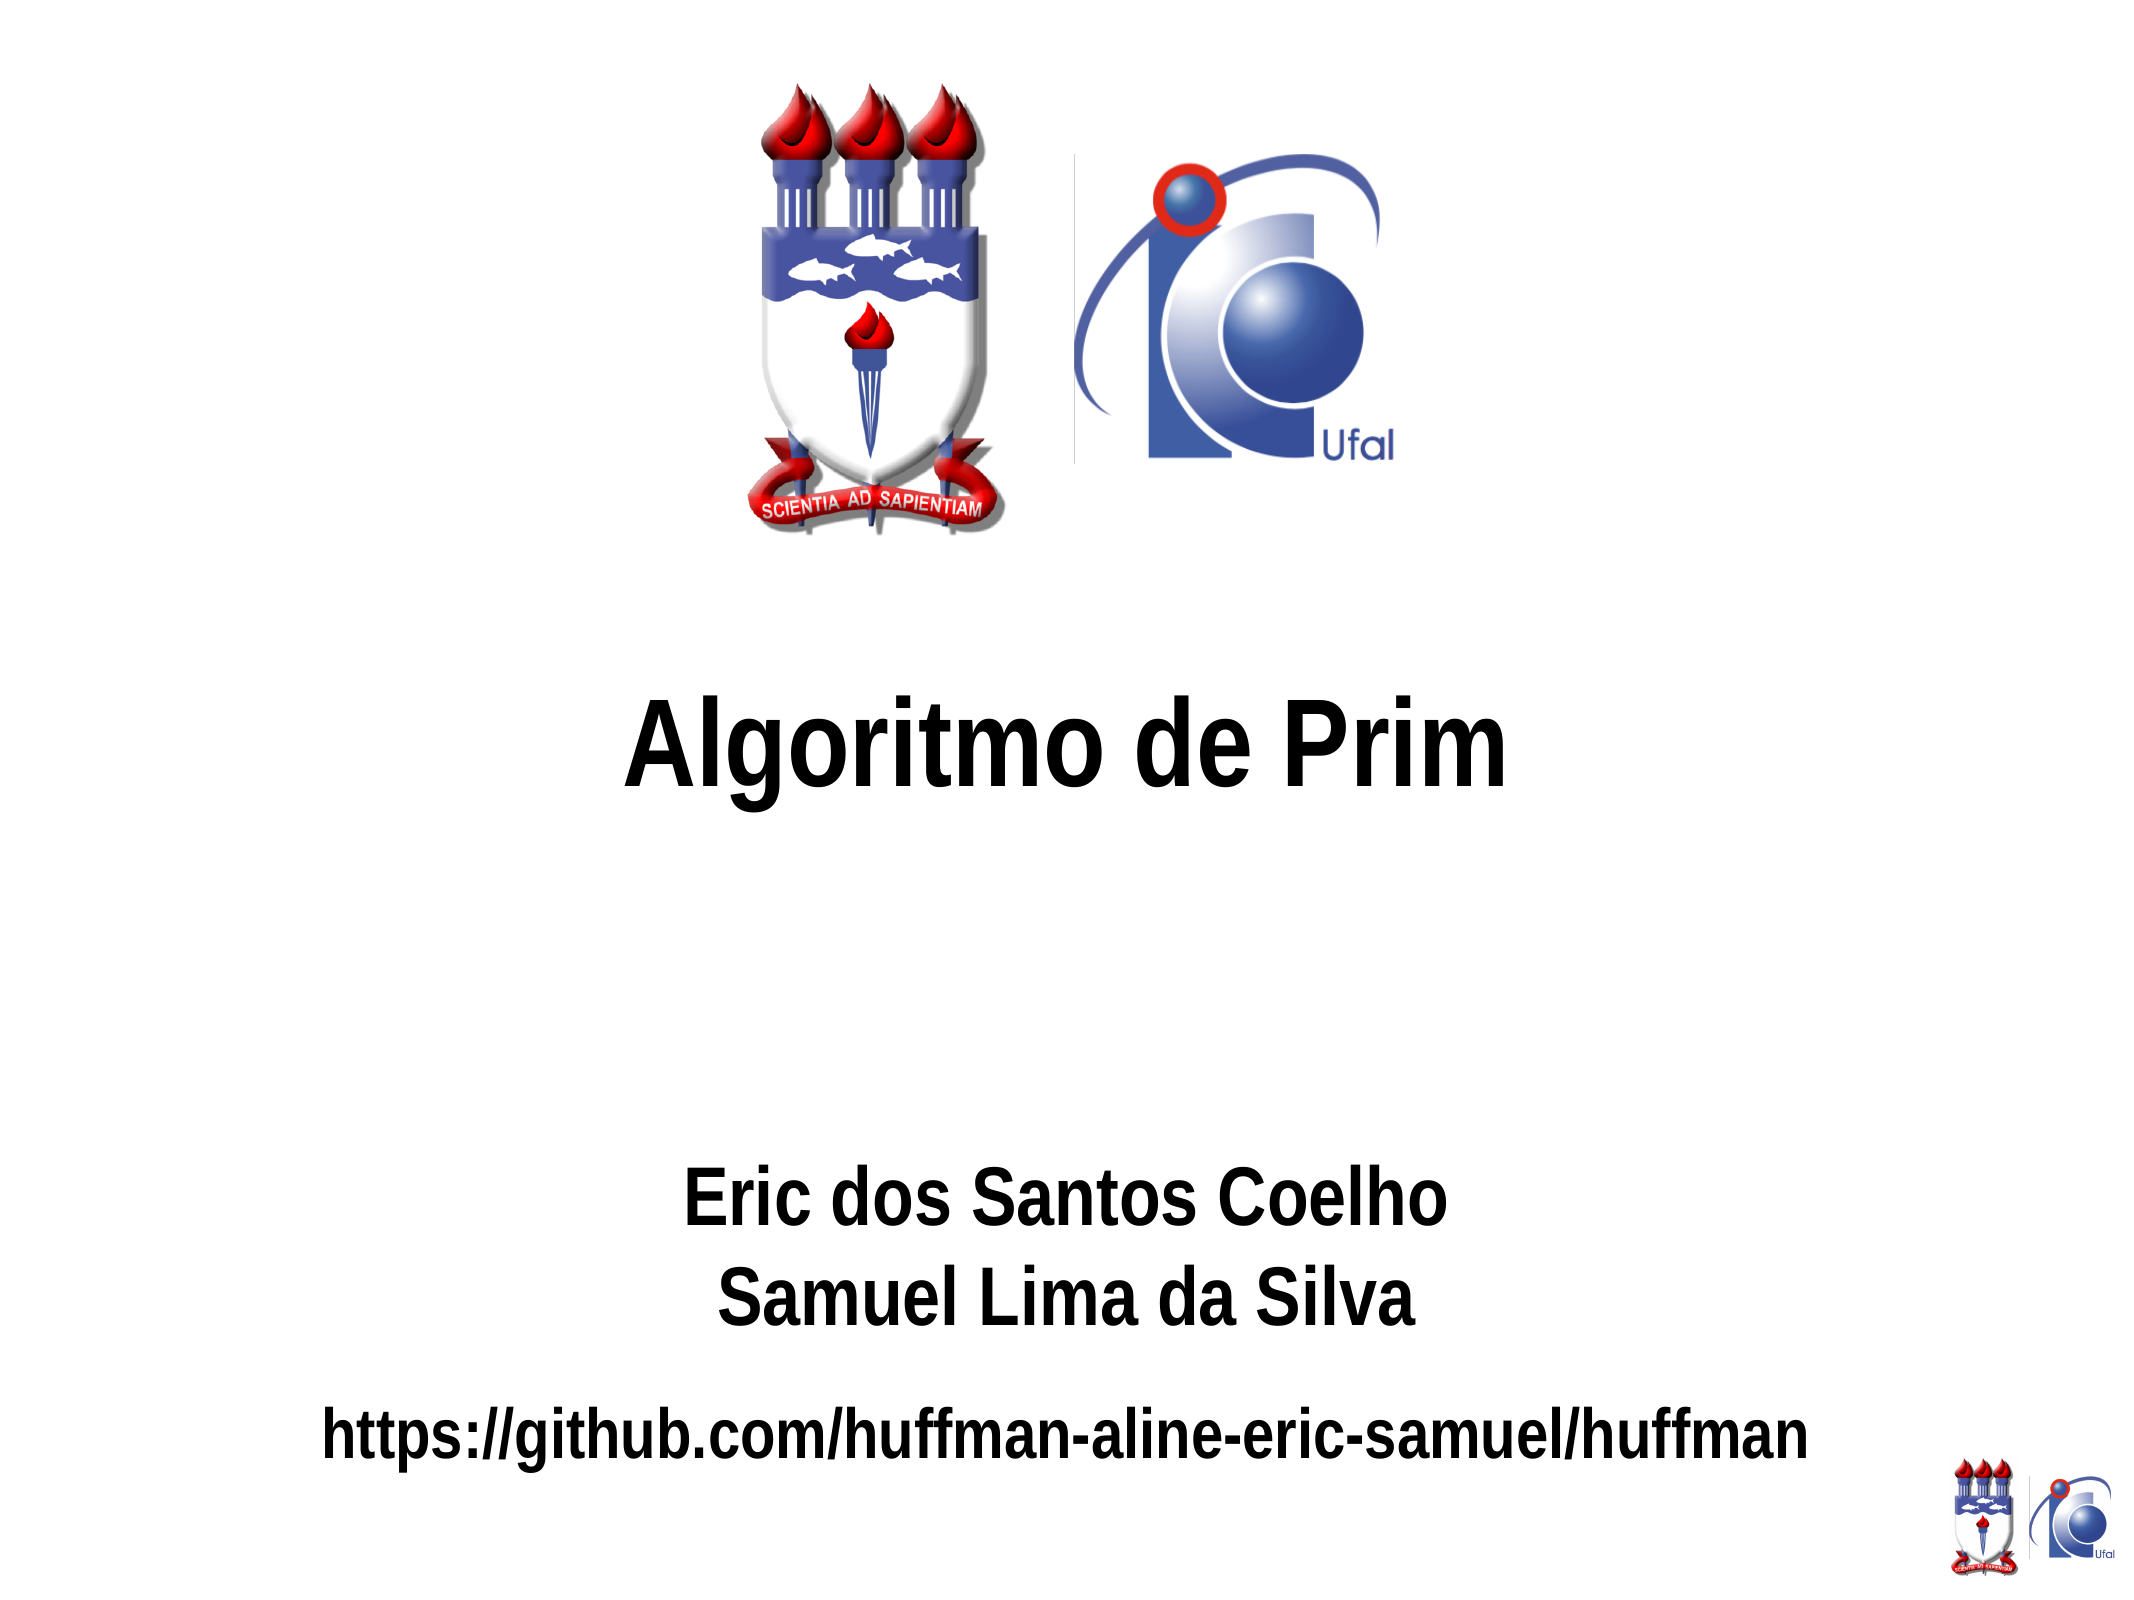

Algoritmo de Prim
Eric dos Santos Coelho
Samuel Lima da Silva
https://github.com/huffman-aline-eric-samuel/huffman